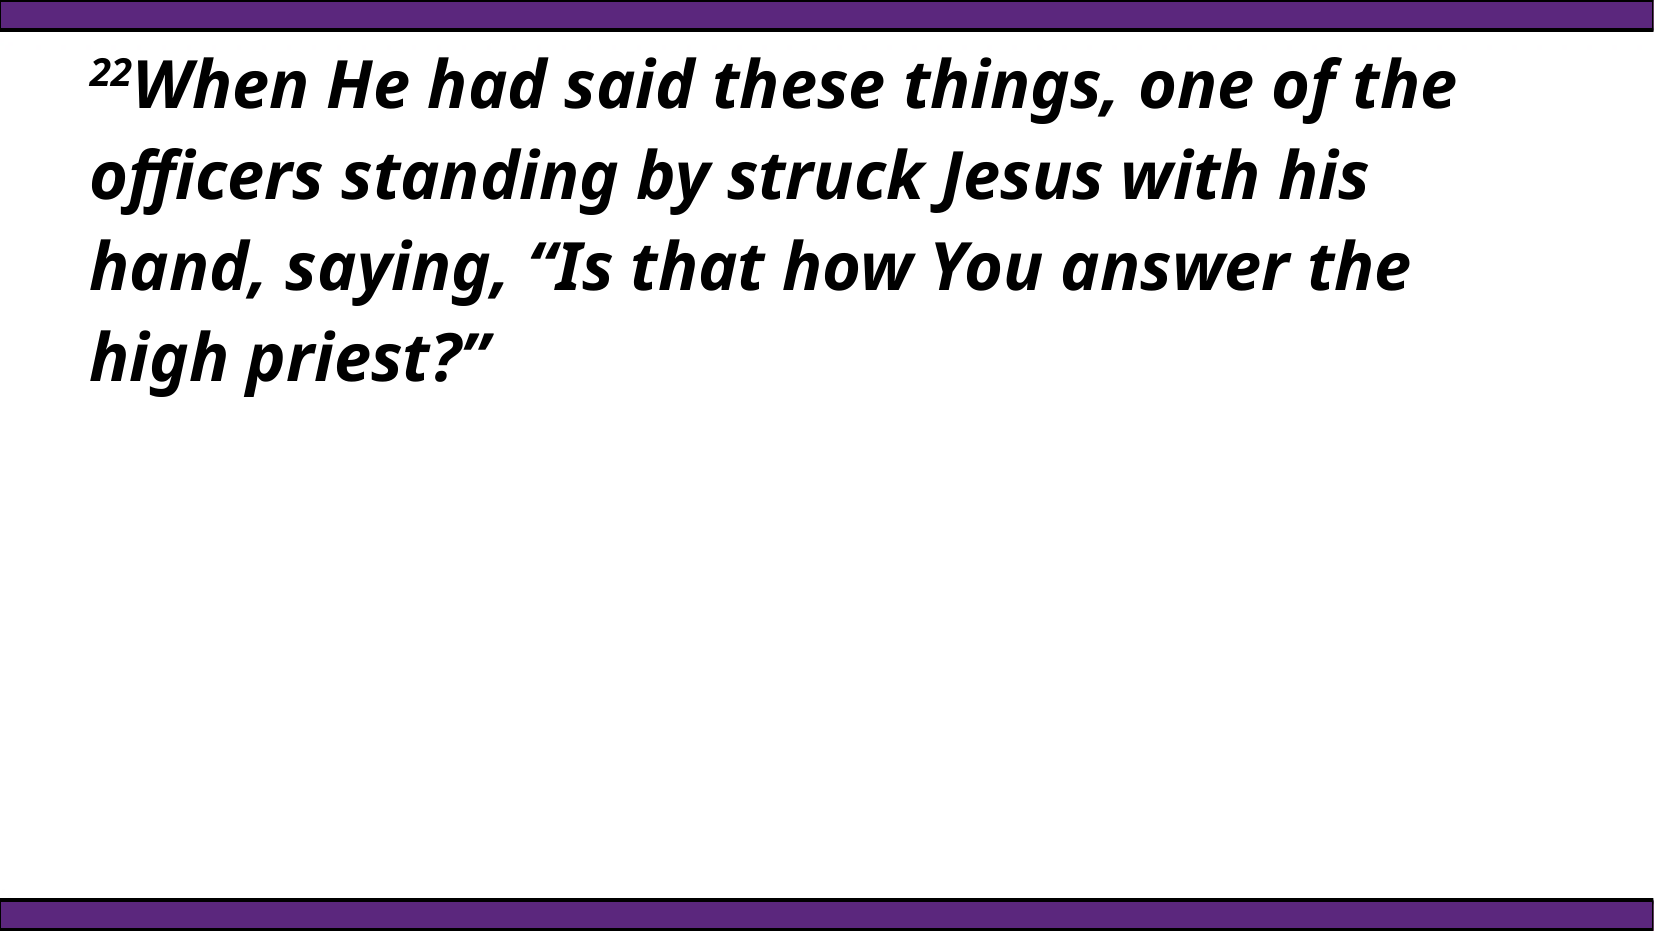

22When He had said these things, one of the officers standing by struck Jesus with his hand, saying, “Is that how You answer the high priest?”